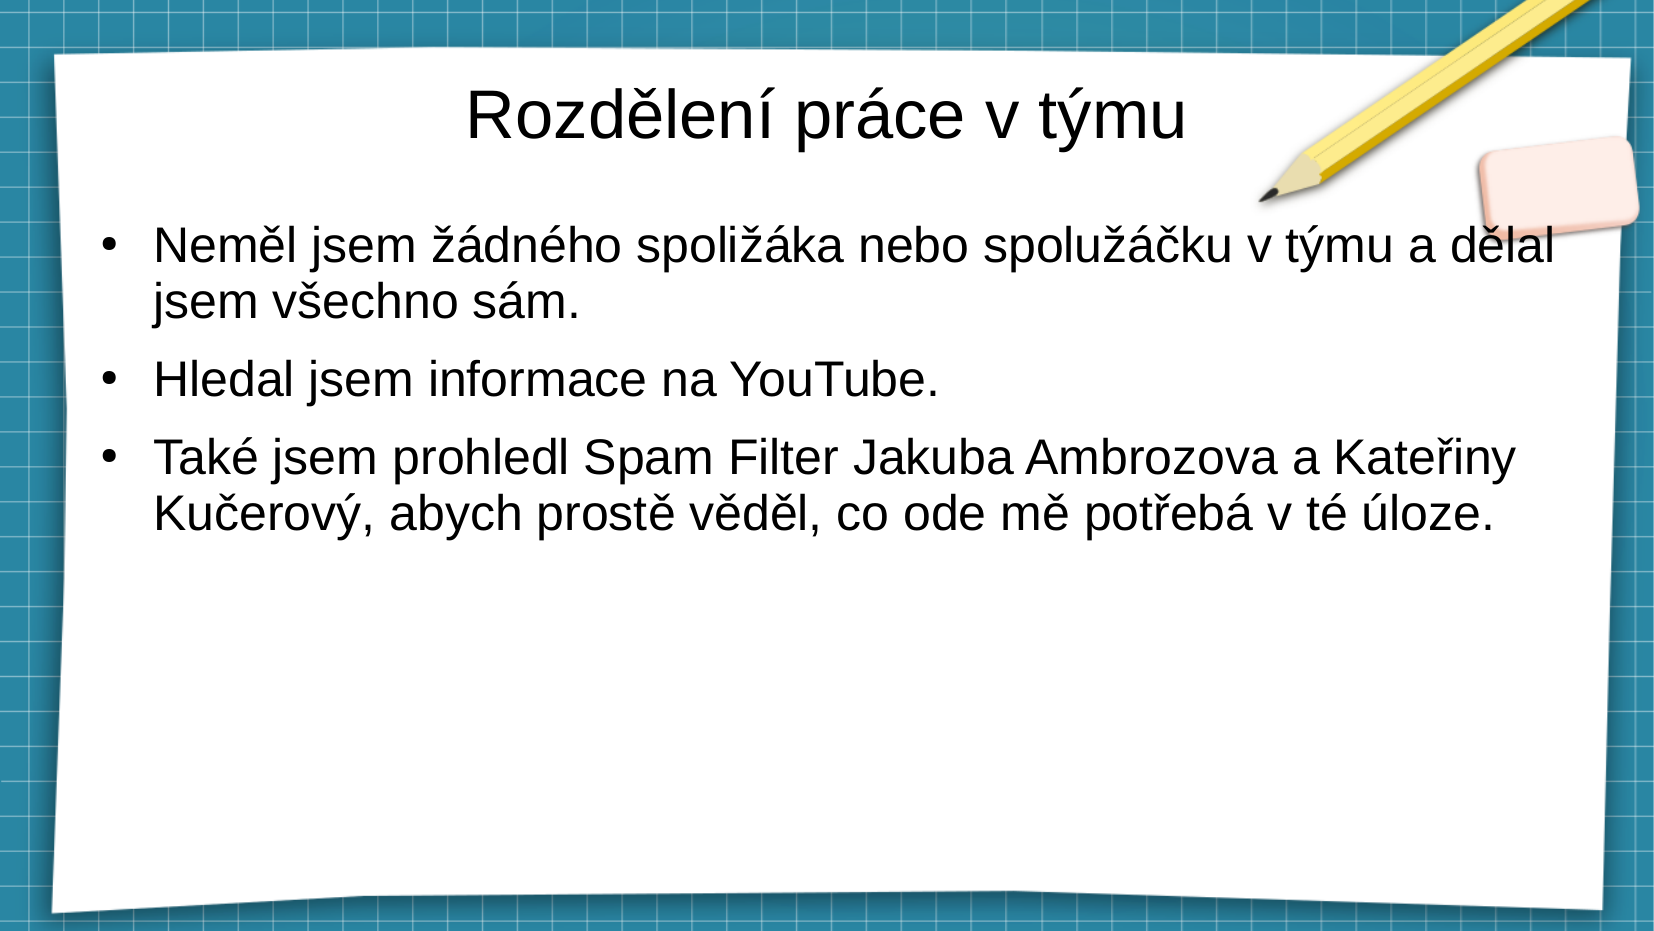

# Rozdělení práce v týmu
Neměl jsem žádného spoližáka nebo spolužáčku v týmu a dělal jsem všechno sám.
Hledal jsem informace na YouTube.
Také jsem prohledl Spam Filter Jakuba Ambrozova a Kateřiny Kučerový, abych prostě věděl, co ode mě potřebá v té úloze.